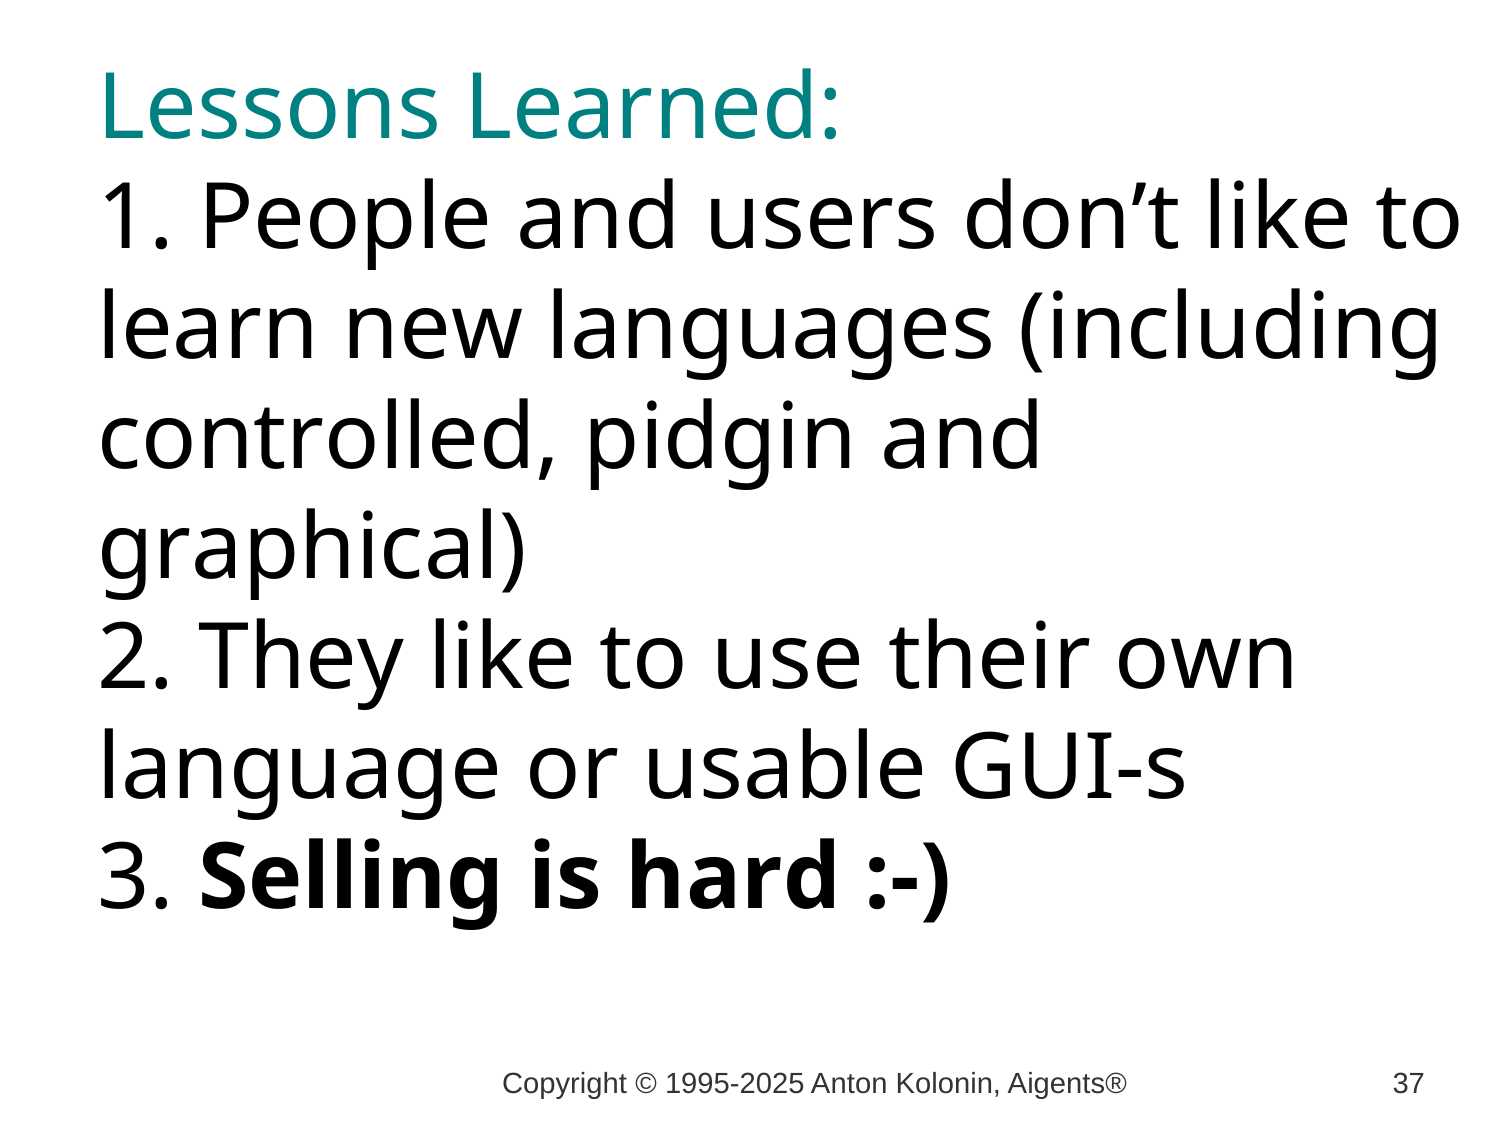

Lessons Learned:
1. People and users don’t like to learn new languages (including controlled, pidgin and graphical)
2. They like to use their own language or usable GUI-s
3. Selling is hard :-)
Copyright © 1995-2025 Anton Kolonin, Aigents®
37